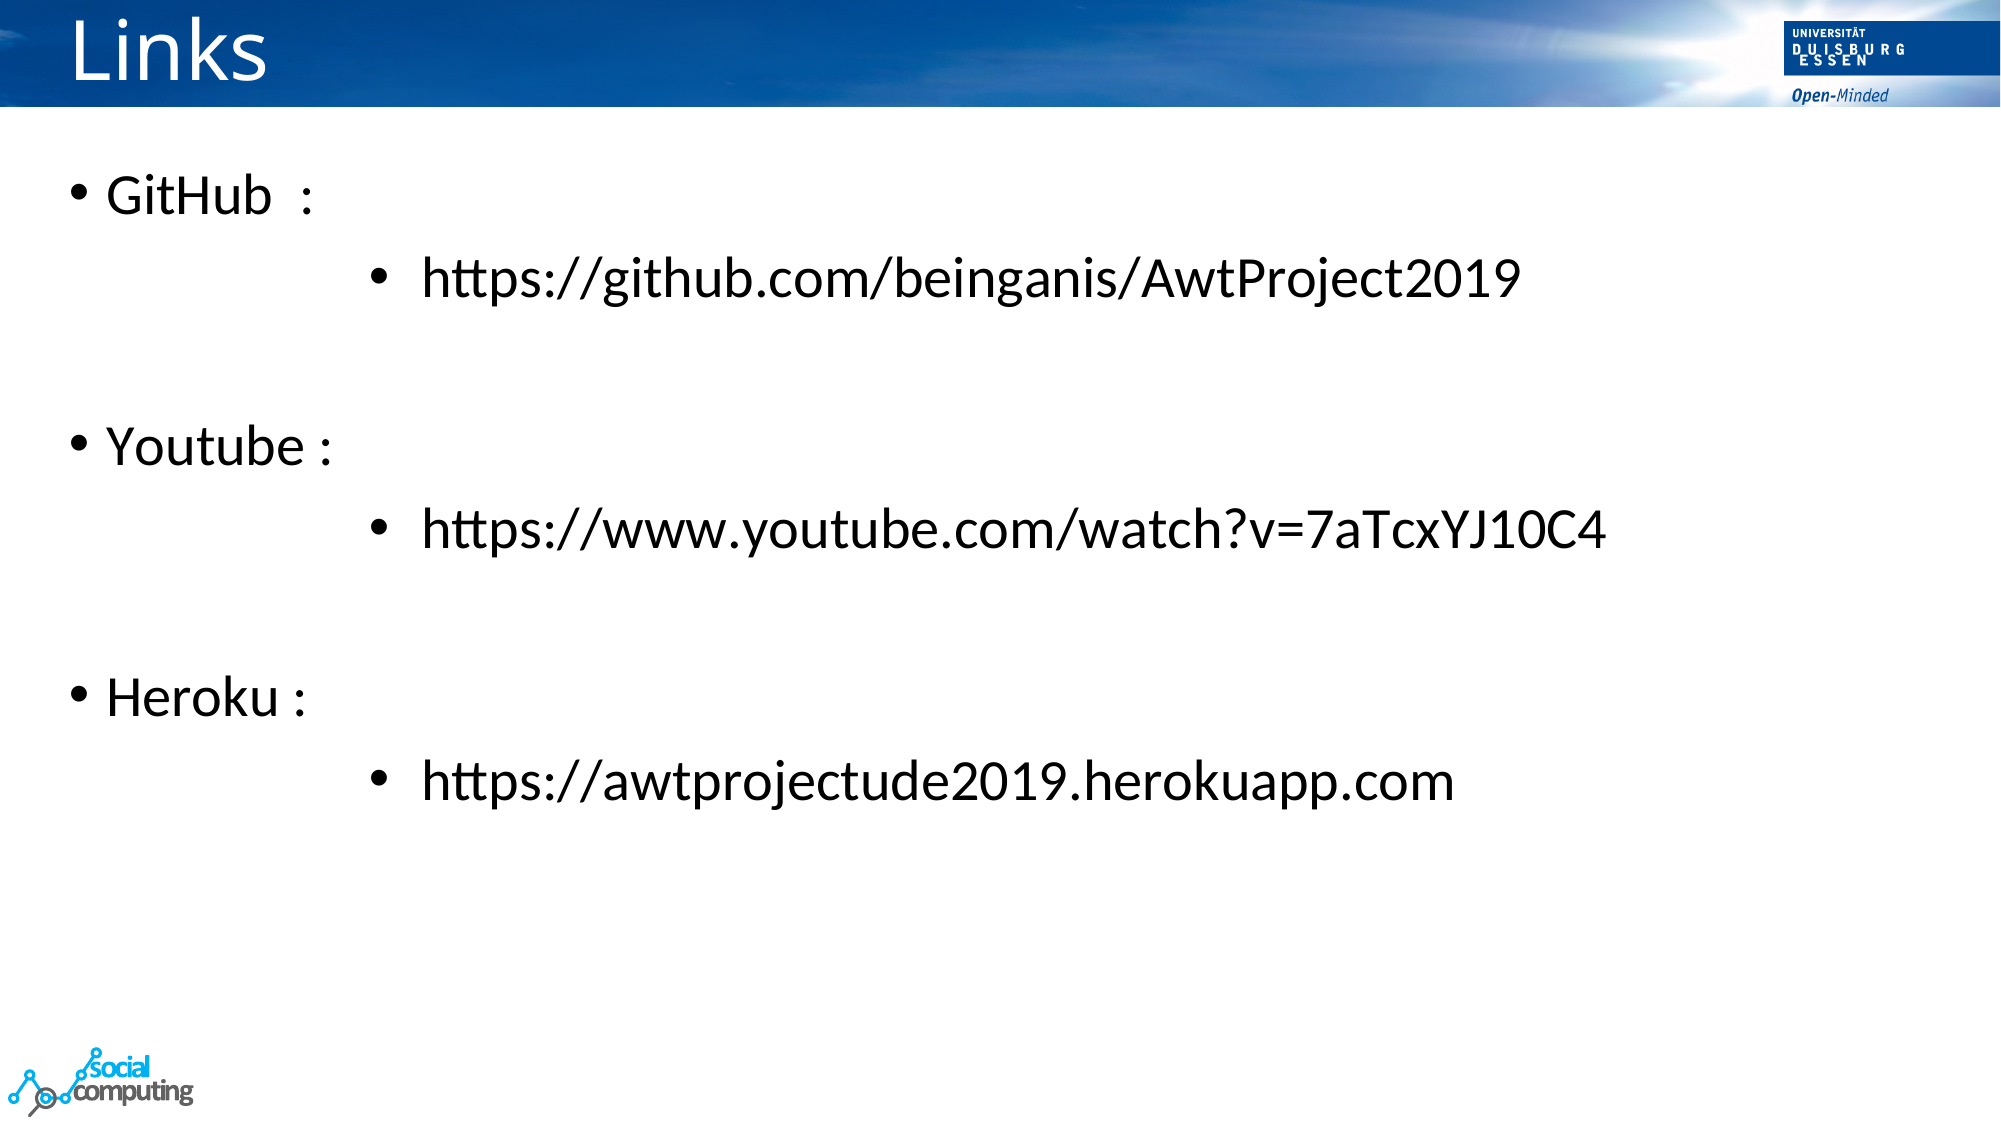

# Links
GitHub :
https://github.com/beinganis/AwtProject2019
Youtube :
https://www.youtube.com/watch?v=7aTcxYJ10C4
Heroku :
https://awtprojectude2019.herokuapp.com